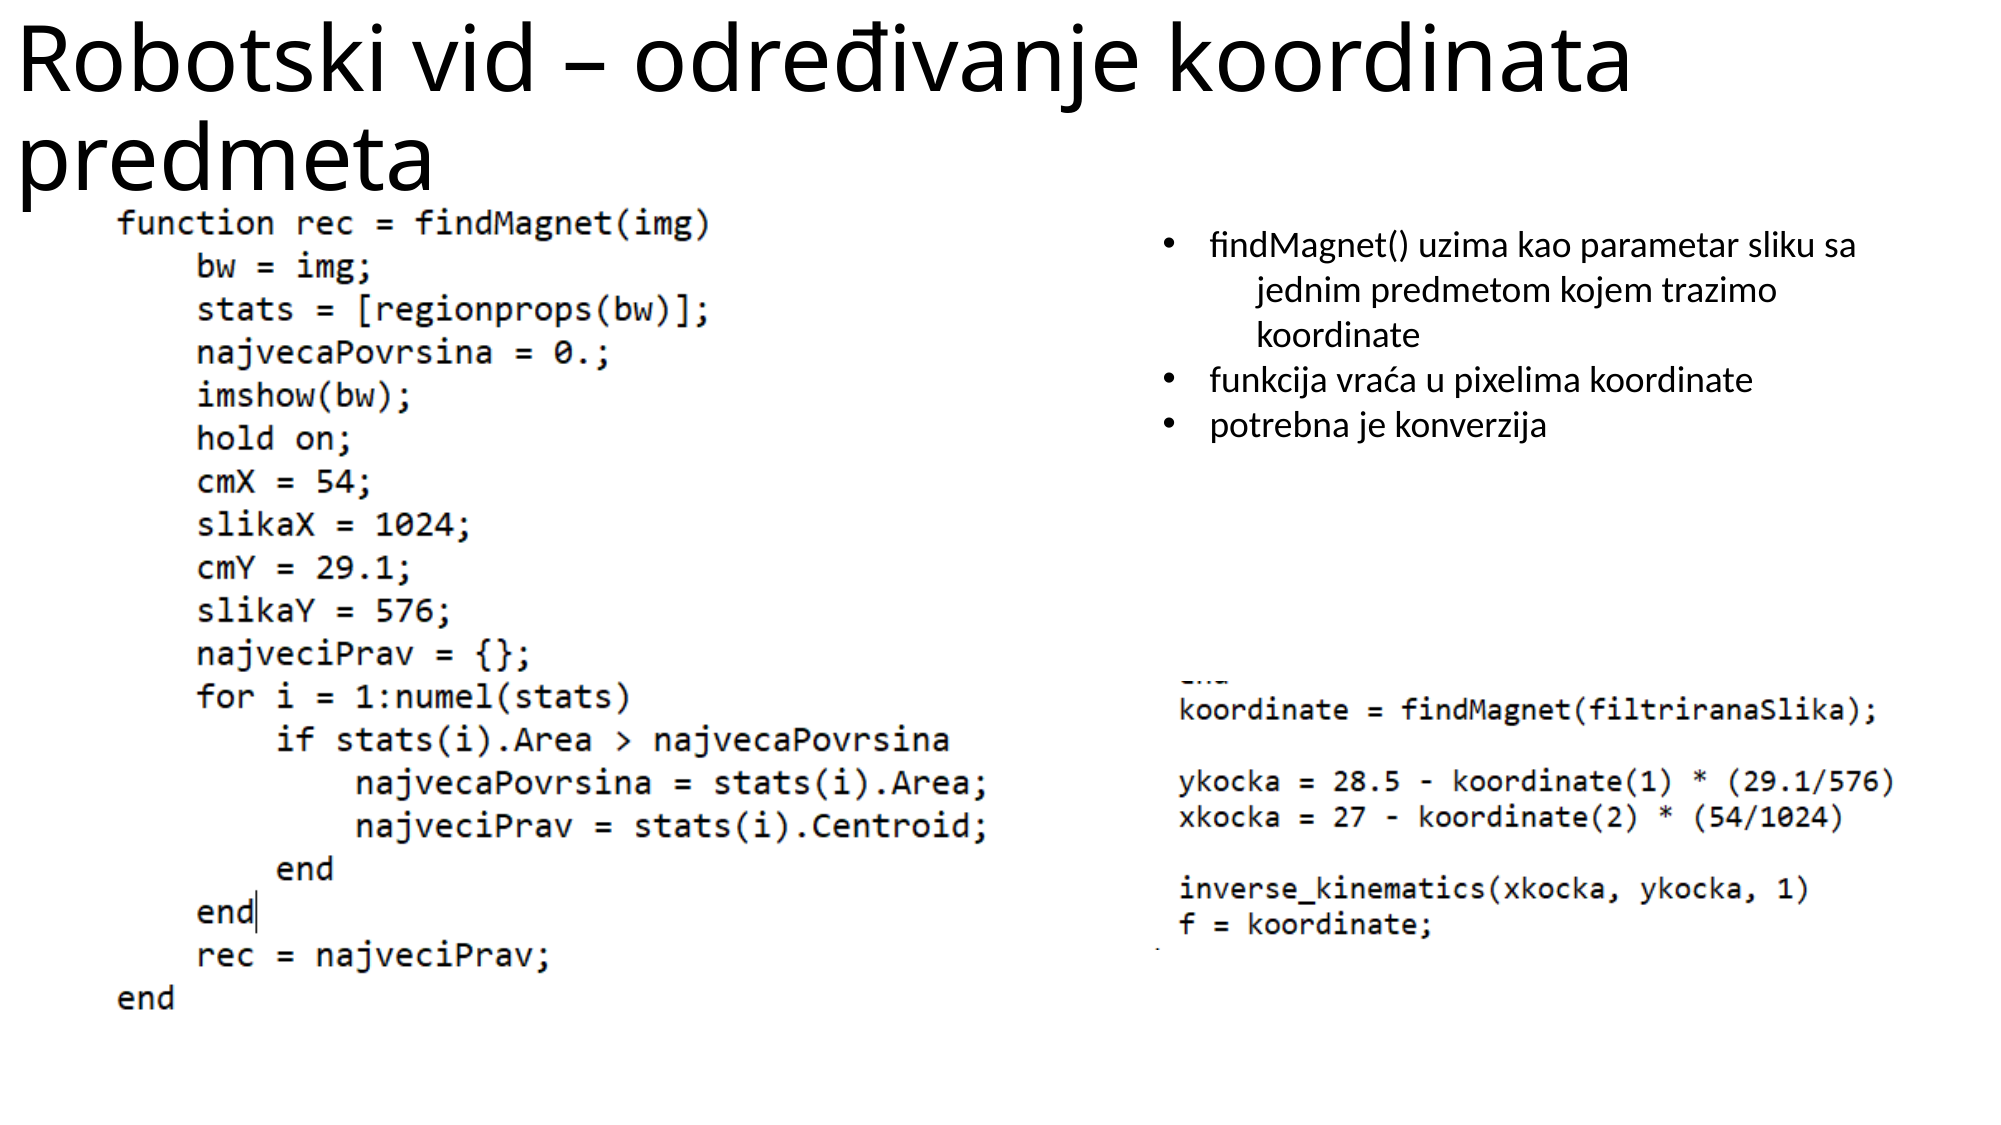

# Robotski vid – određivanje koordinata predmeta
findMagnet() uzima kao parametar sliku sa jednim predmetom kojem trazimo koordinate
funkcija vraća u pixelima koordinate
potrebna je konverzija